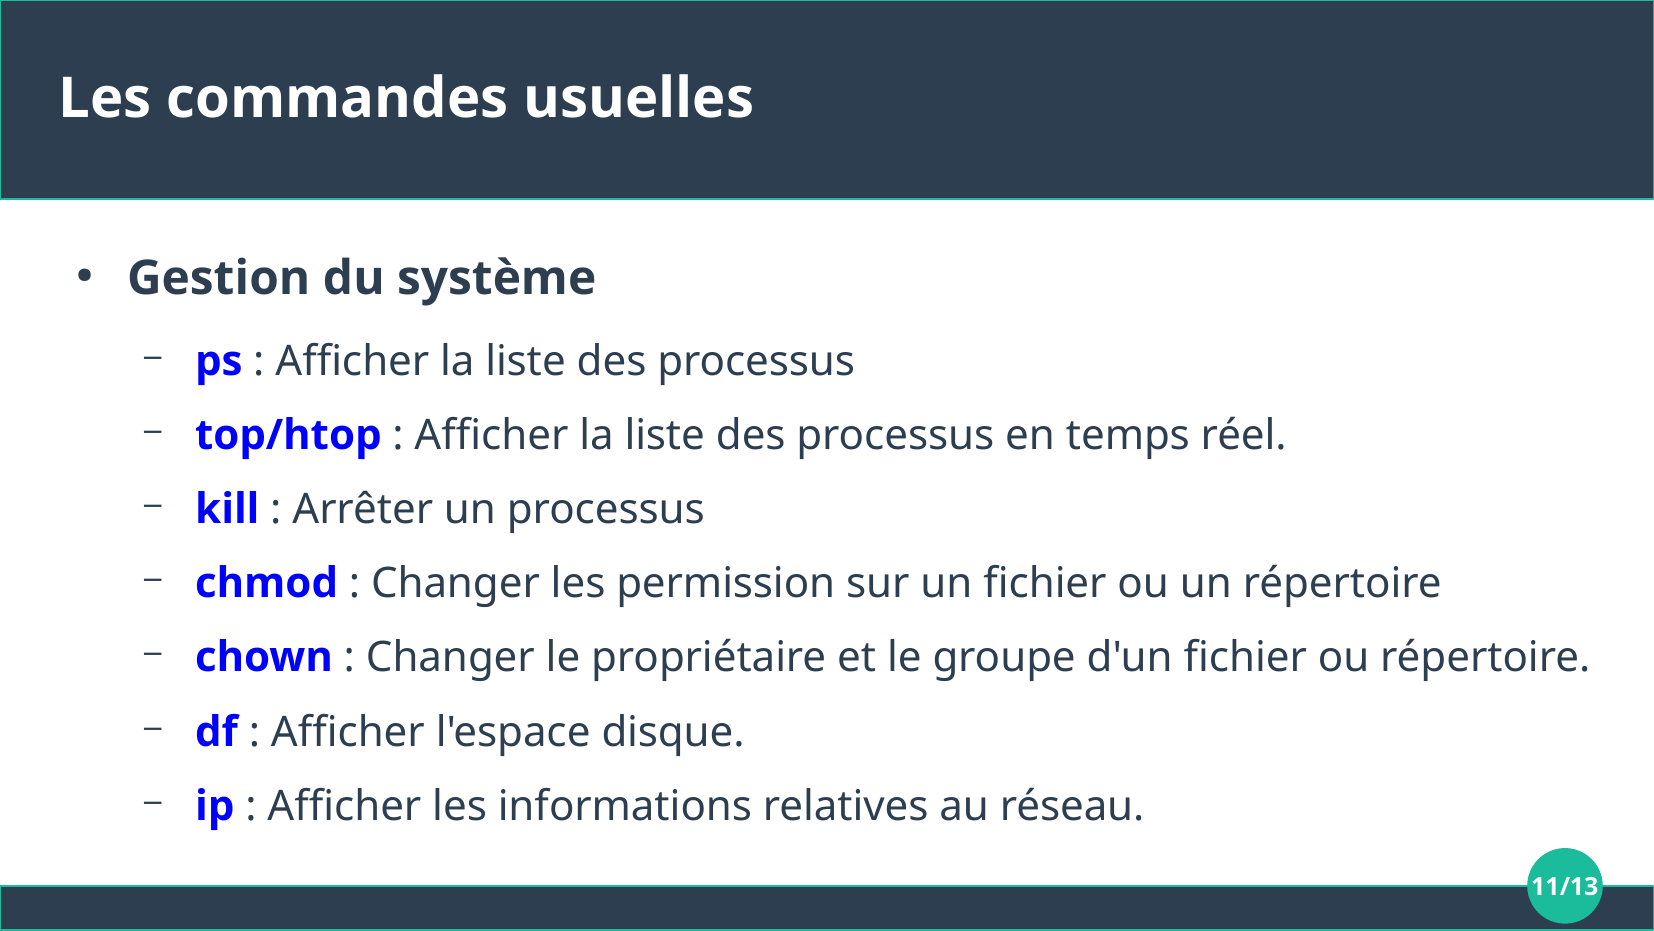

# Les commandes usuelles
Gestion du système
ps : Afficher la liste des processus
top/htop : Afficher la liste des processus en temps réel.
kill : Arrêter un processus
chmod : Changer les permission sur un fichier ou un répertoire
chown : Changer le propriétaire et le groupe d'un fichier ou répertoire.
df : Afficher l'espace disque.
ip : Afficher les informations relatives au réseau.
11